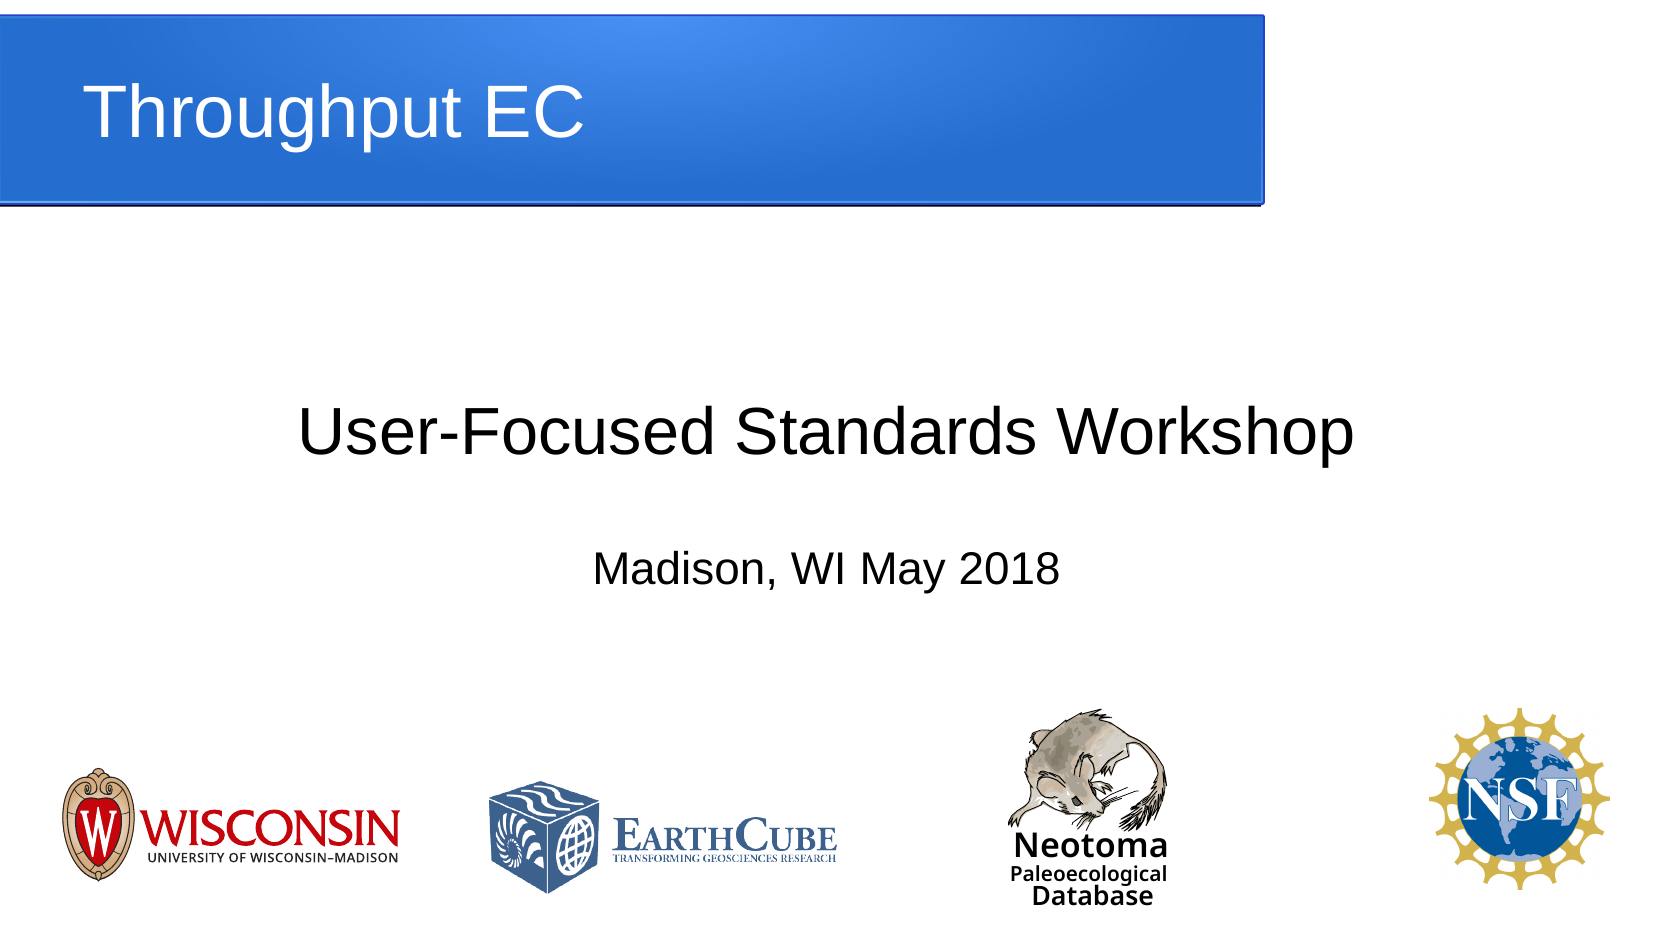

# Throughput EC
User-Focused Standards Workshop
Madison, WI May 2018